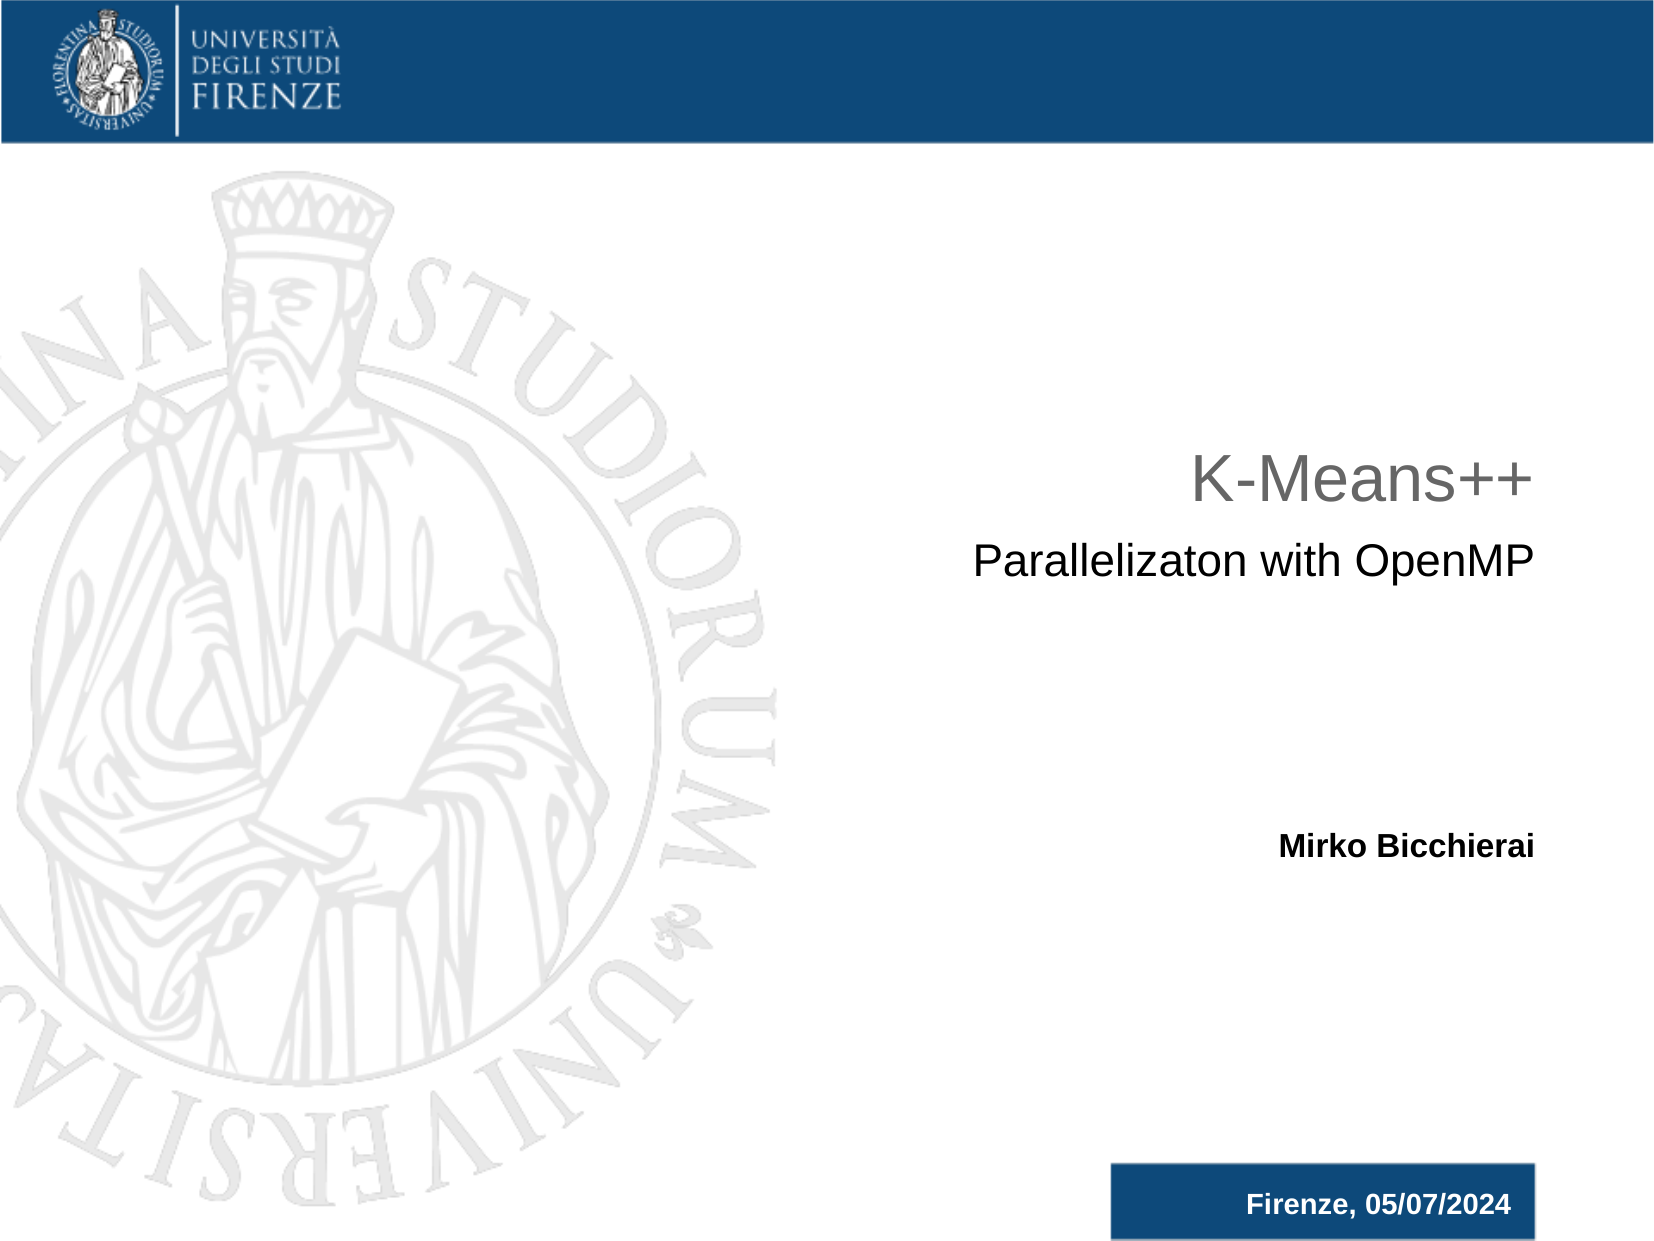

# K-Means++
Parallelizaton with OpenMP
Mirko Bicchierai
Firenze, 05/07/2024